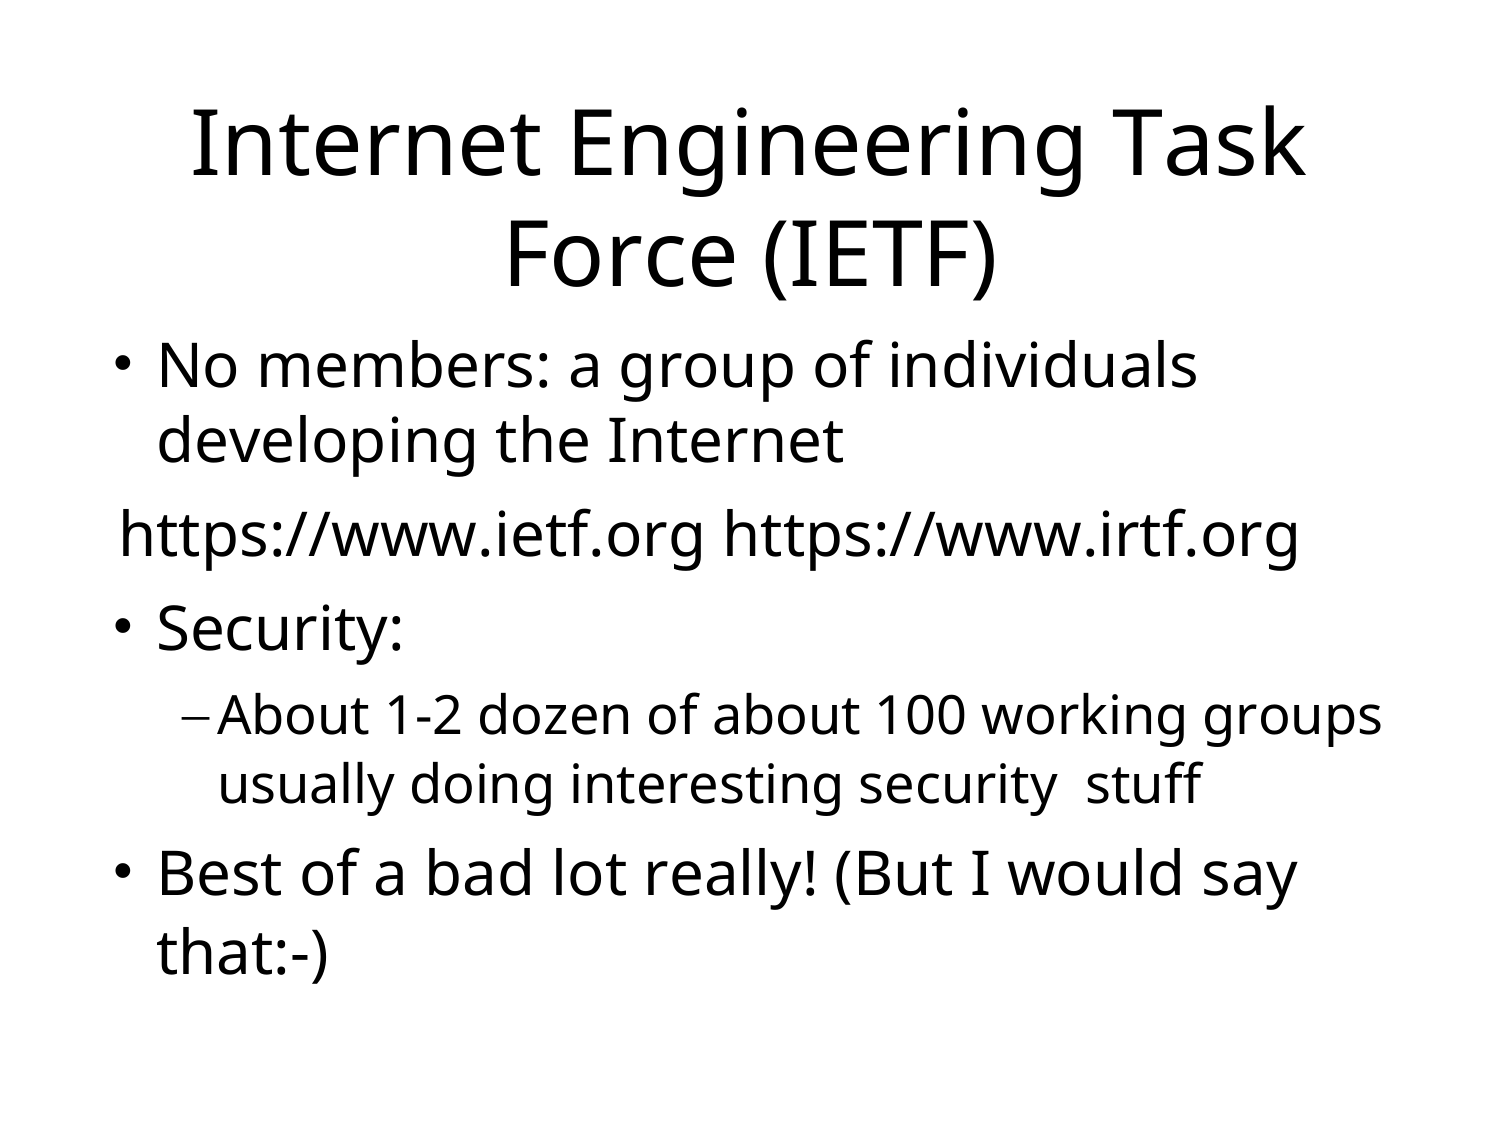

# Internet Engineering Task Force (IETF)
No members: a group of individuals developing the Internet
https://www.ietf.org https://www.irtf.org
Security:
About 1-2 dozen of about 100 working groups usually doing interesting security stuff
Best of a bad lot really! (But I would say that:-)